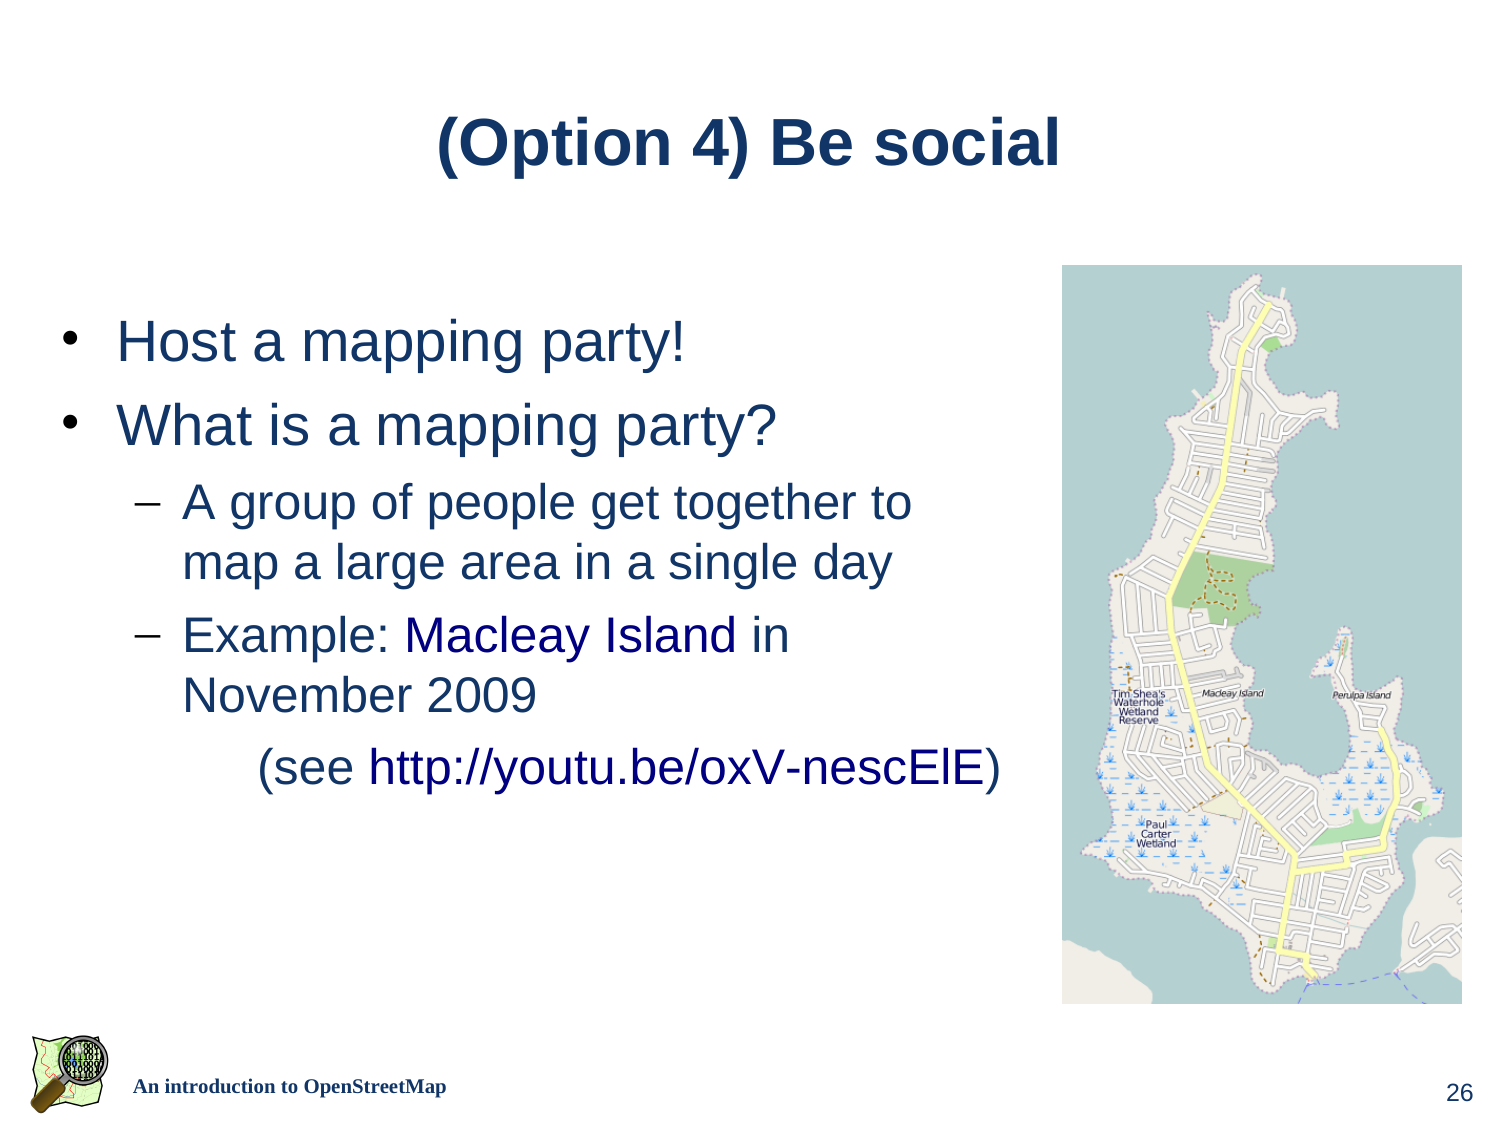

# (Option 4) Be social
Host a mapping party!
What is a mapping party?
A group of people get together to map a large area in a single day
Example: Macleay Island in November 2009
(see http://youtu.be/oxV-nescElE)